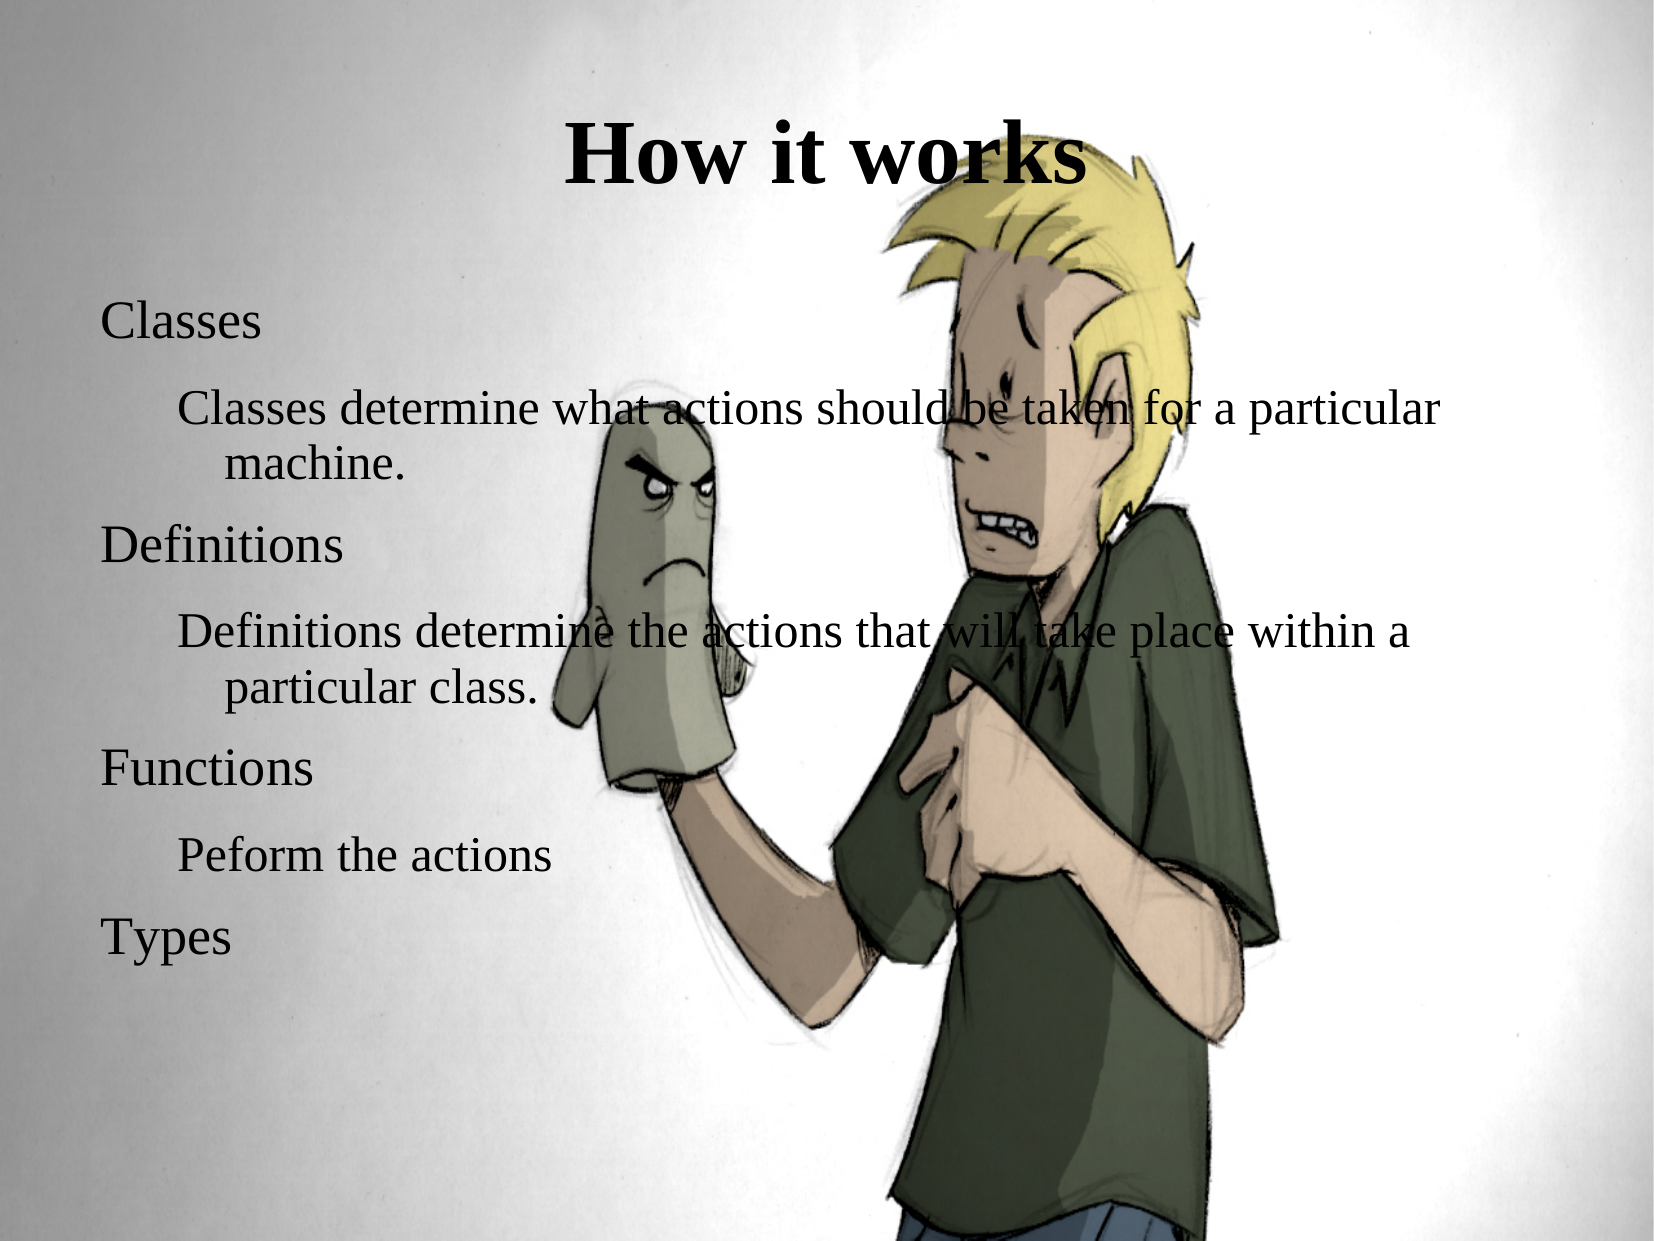

# How it works
Classes
Classes determine what actions should be taken for a particular machine.
Definitions
Definitions determine the actions that will take place within a particular class.
Functions
Peform the actions
Types